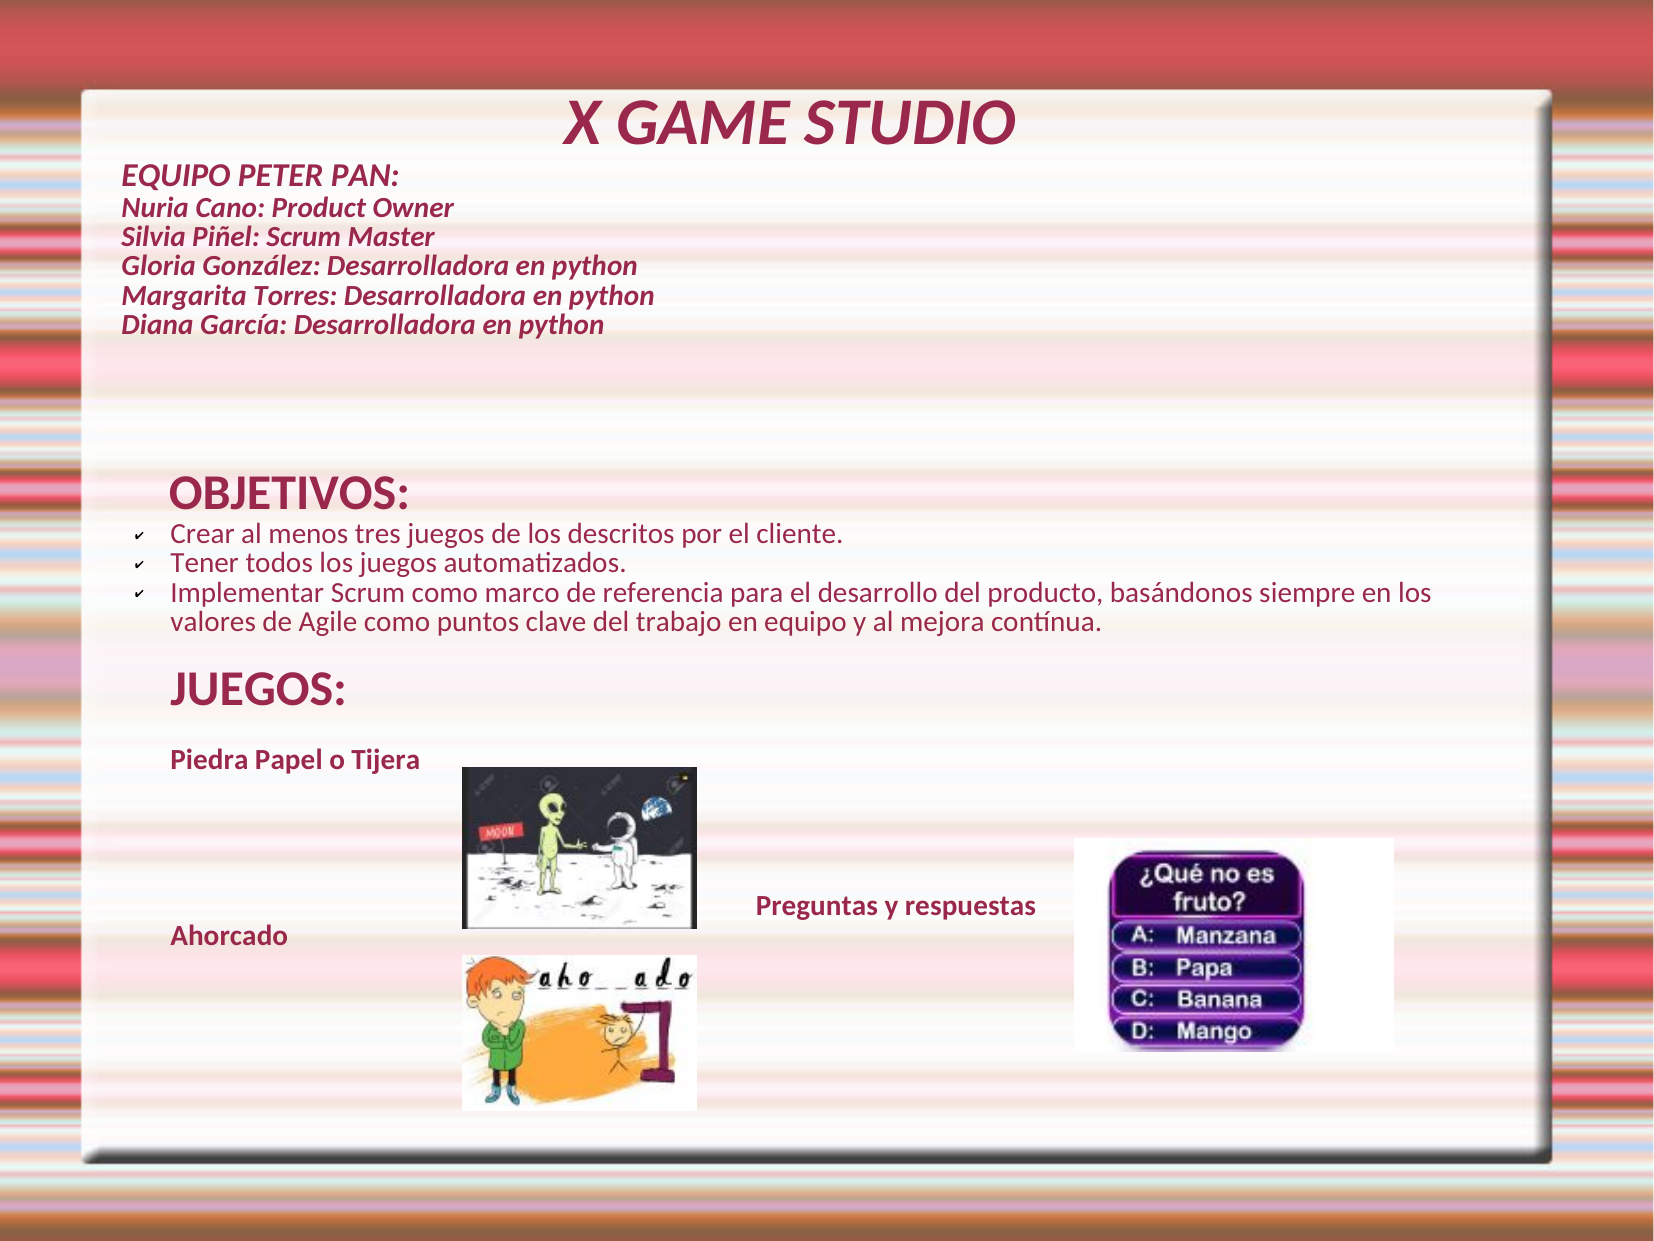

# X GAME STUDIO EQUIPO PETER PAN: Nuria Cano: Product Owner Silvia Piñel: Scrum Master Gloria González: Desarrolladora en python Margarita Torres: Desarrolladora en python Diana García: Desarrolladora en python
 OBJETIVOS:
Crear al menos tres juegos de los descritos por el cliente.
Tener todos los juegos automatizados.
Implementar Scrum como marco de referencia para el desarrollo del producto, basándonos siempre en los valores de Agile como puntos clave del trabajo en equipo y al mejora contínua.
JUEGOS:
Piedra Papel o Tijera
 Preguntas y respuestas
Ahorcado